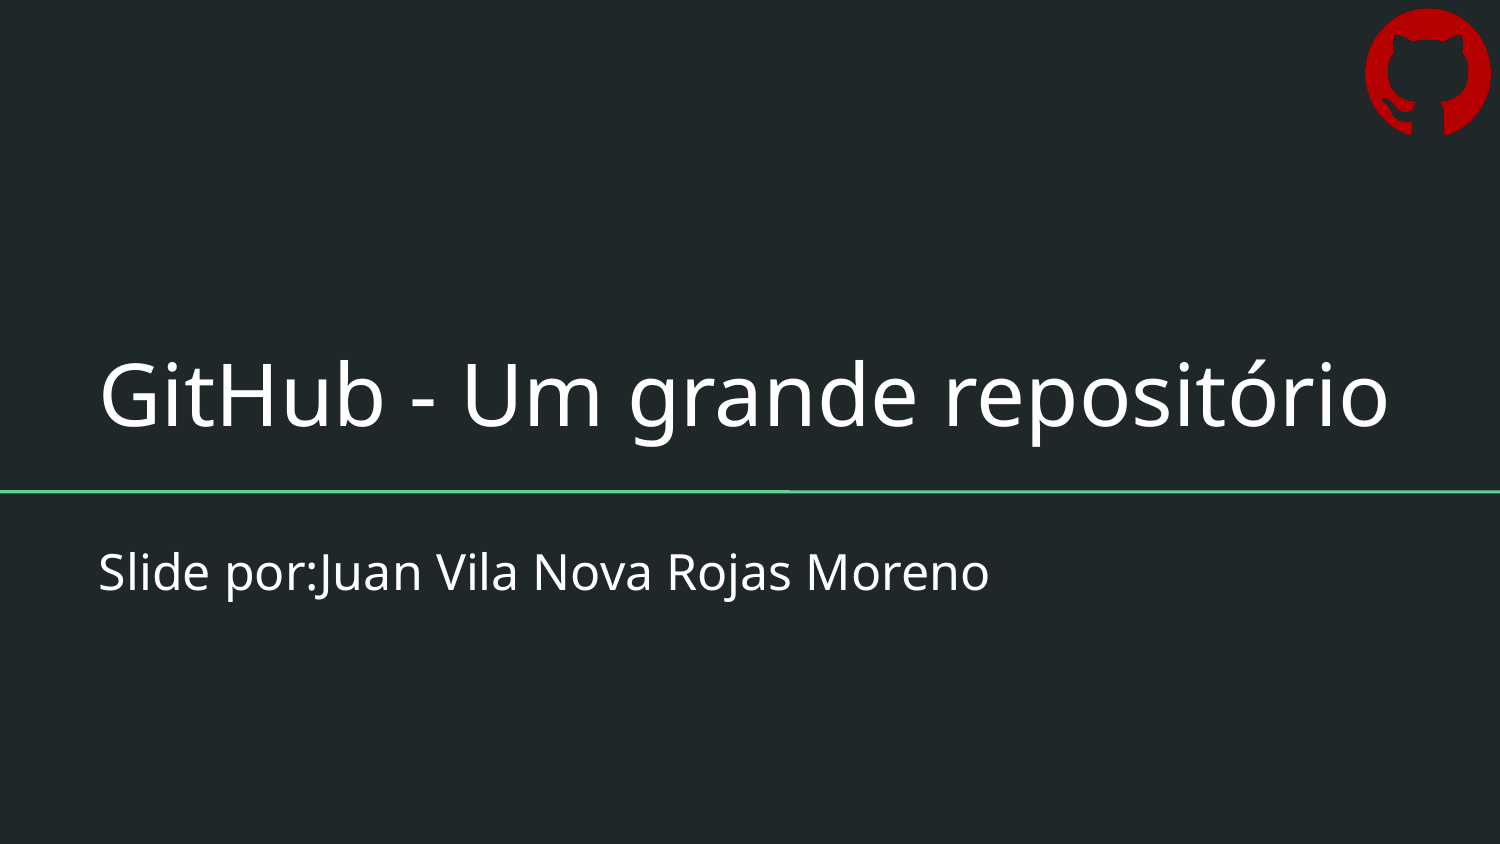

# GitHub - Um grande repositório
Slide por:Juan Vila Nova Rojas Moreno